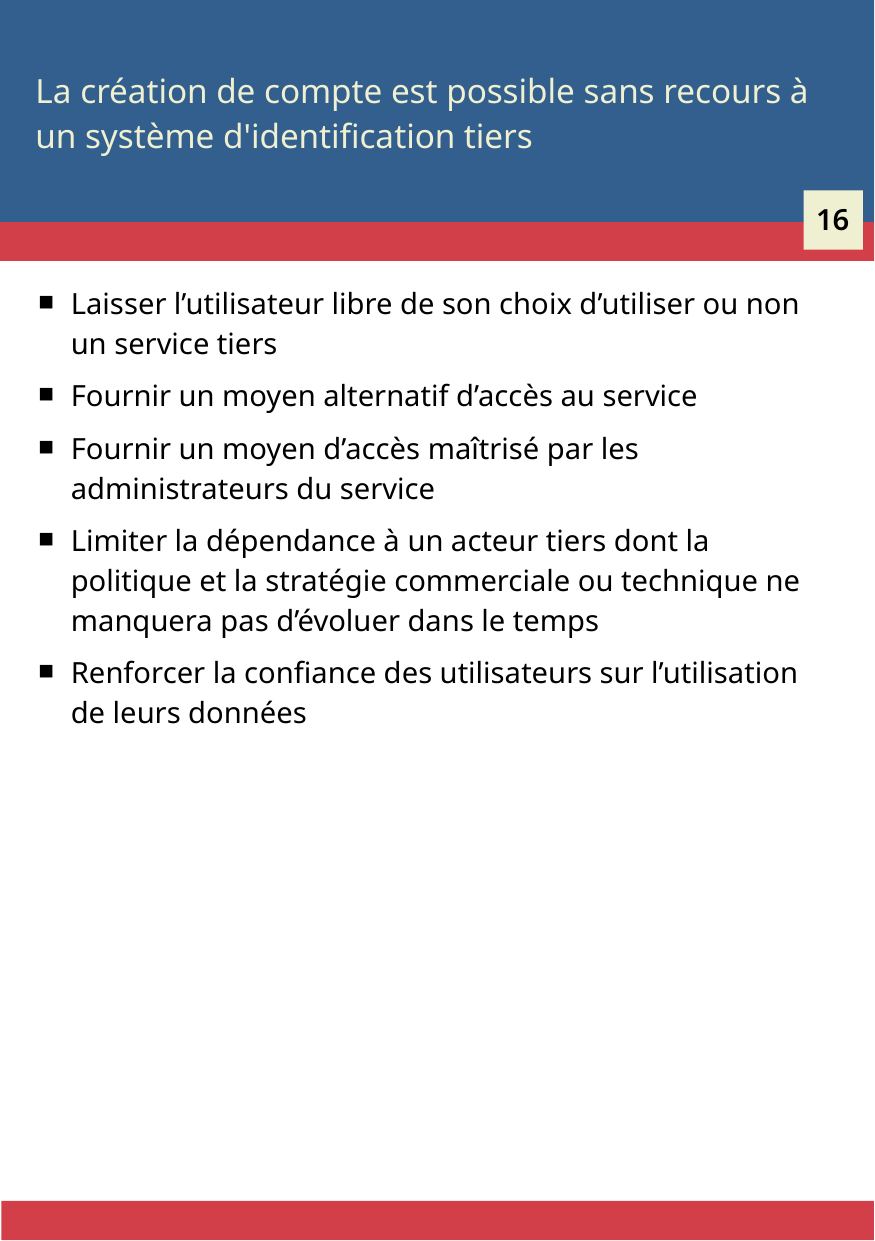

# La création de compte est possible sans recours à un système d'identification tiers
16
Laisser l’utilisateur libre de son choix d’utiliser ou non un service tiers
Fournir un moyen alternatif d’accès au service
Fournir un moyen d’accès maîtrisé par les administrateurs du service
Limiter la dépendance à un acteur tiers dont la politique et la stratégie commerciale ou technique ne manquera pas d’évoluer dans le temps
Renforcer la confiance des utilisateurs sur l’utilisation de leurs données